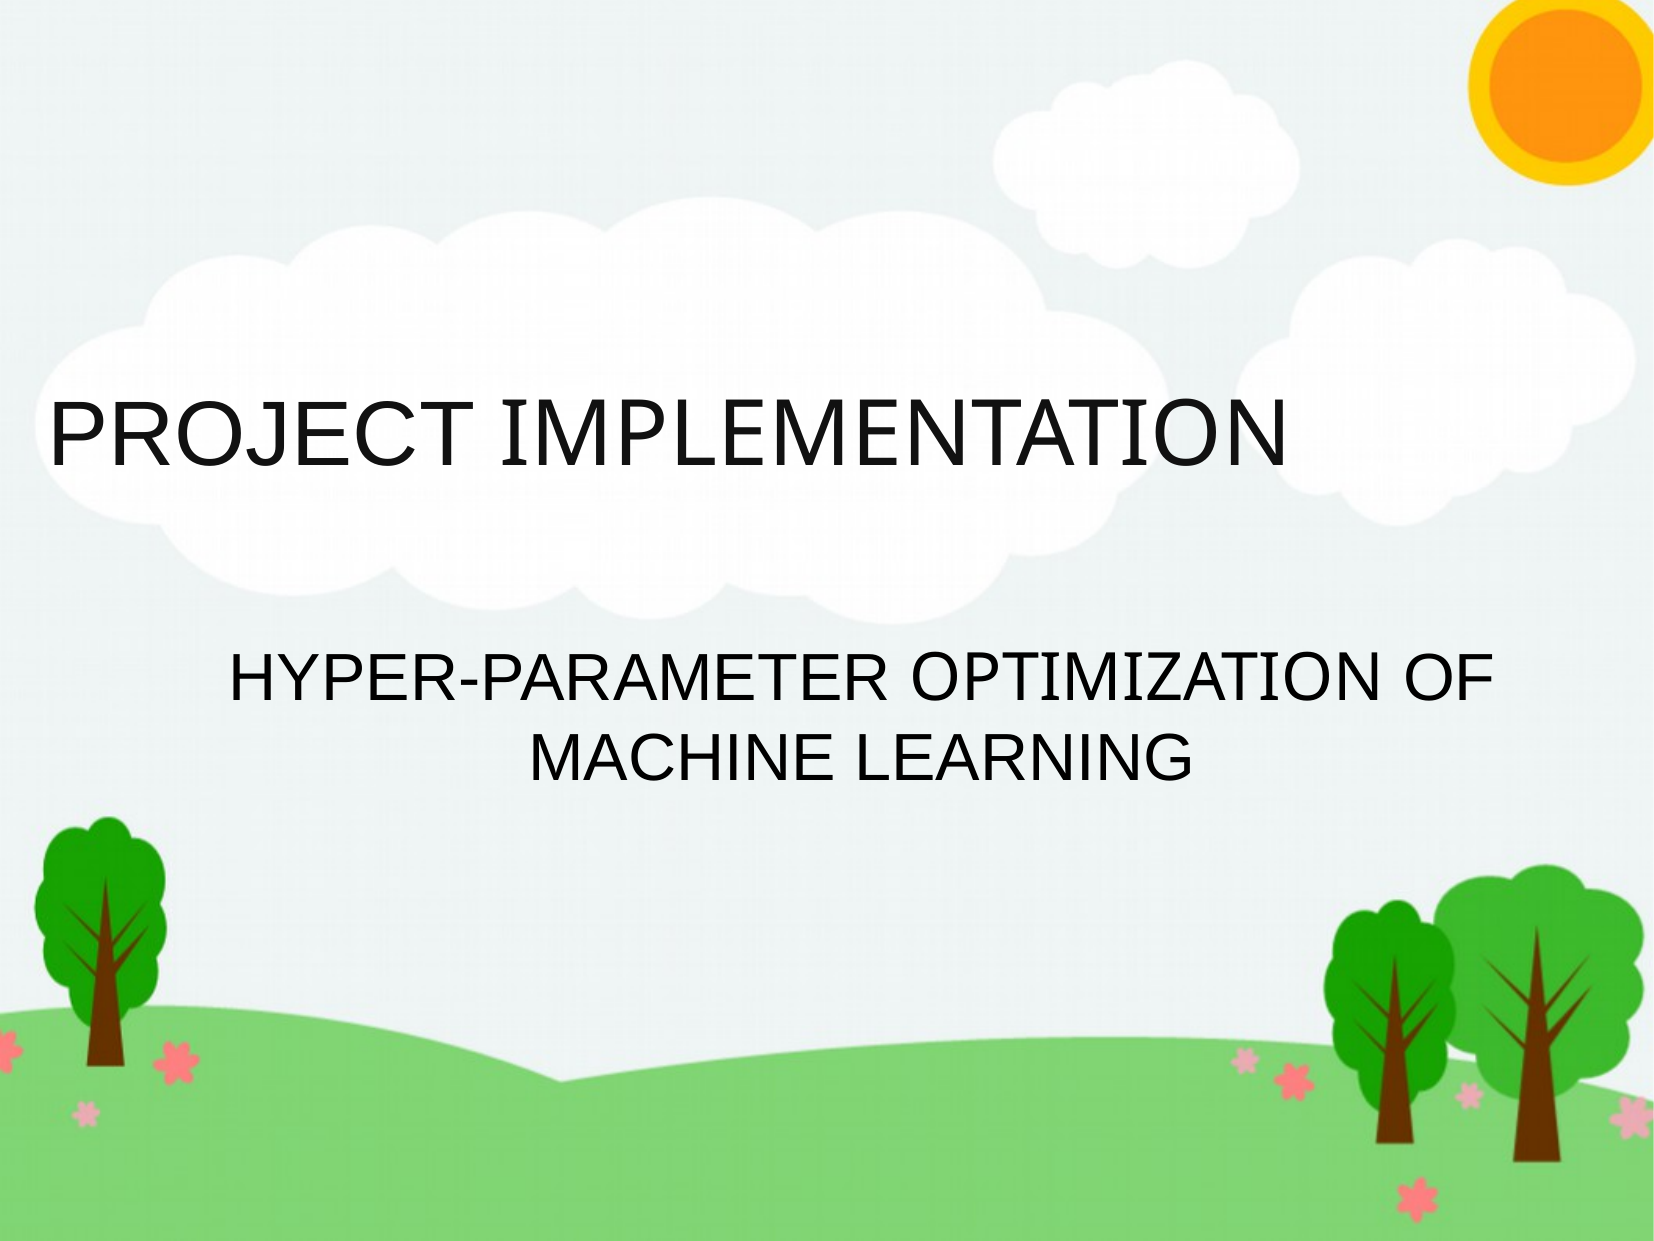

# PROJECT IMPLEMENTATION
HYPER-PARAMETER OPTIMIZATION OF MACHINE LEARNING